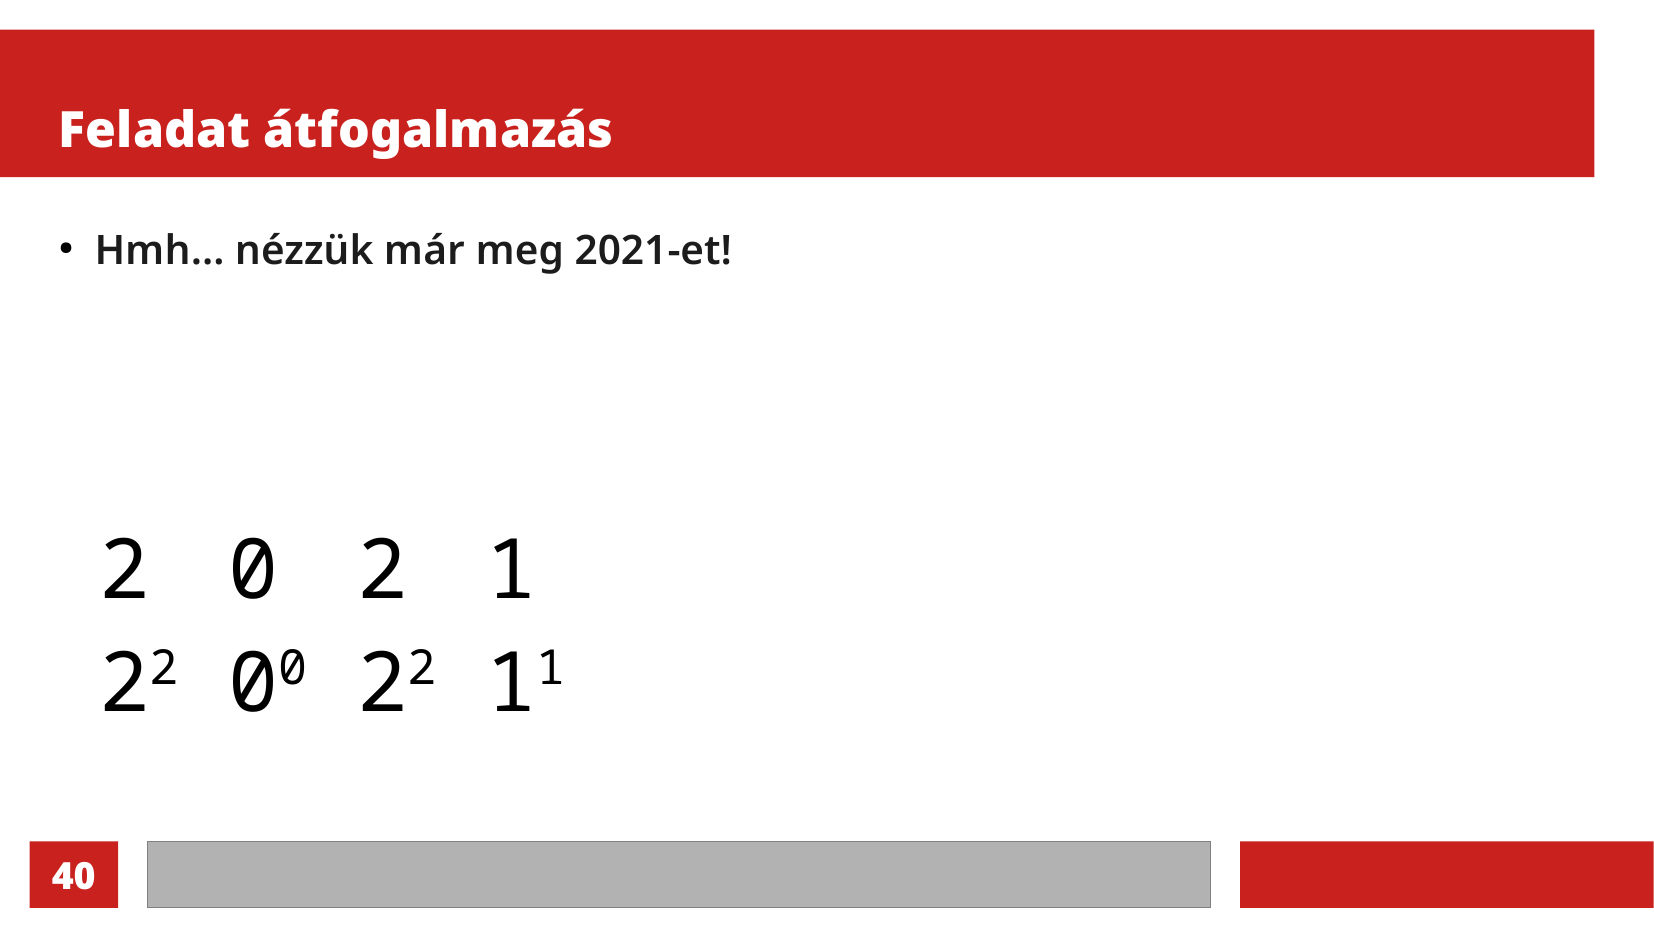

# Feladat átfogalmazás
Hmh… nézzük már meg 2021-et!
2 0 2 1
22 00 22 11
40